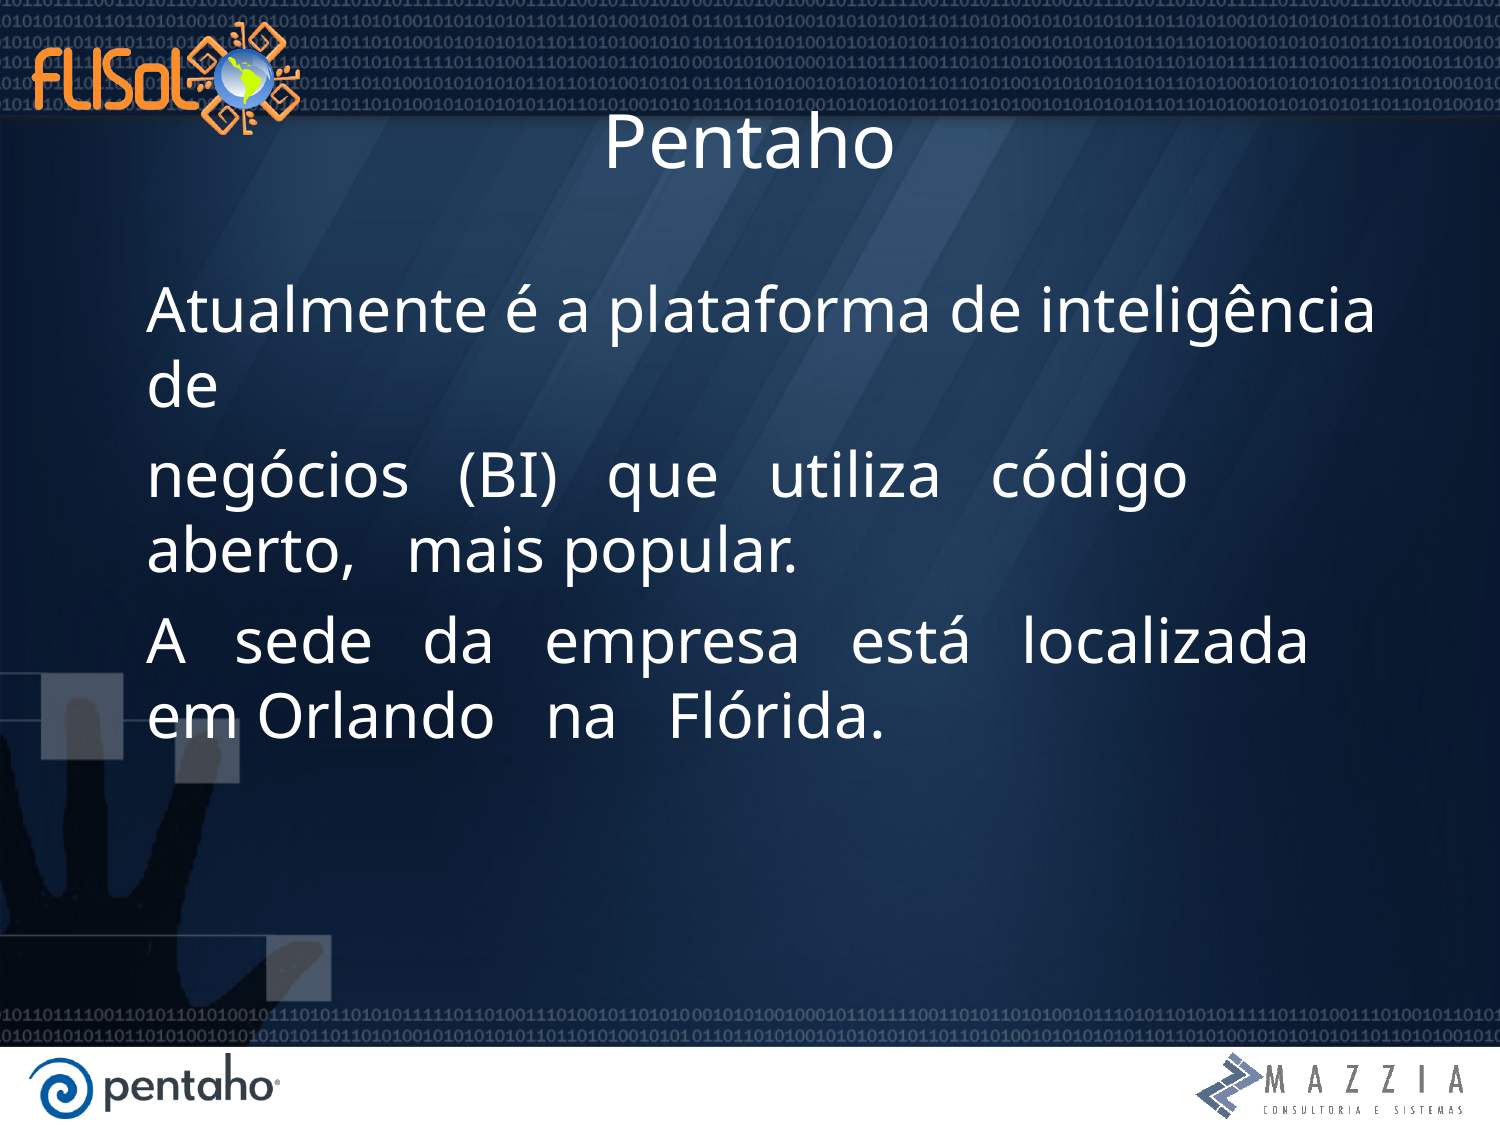

# Pentaho
Atualmente é a plataforma de inteligência de
negócios (BI) que utiliza código aberto, mais popular.
A sede da empresa está localizada em Orlando na Flórida.